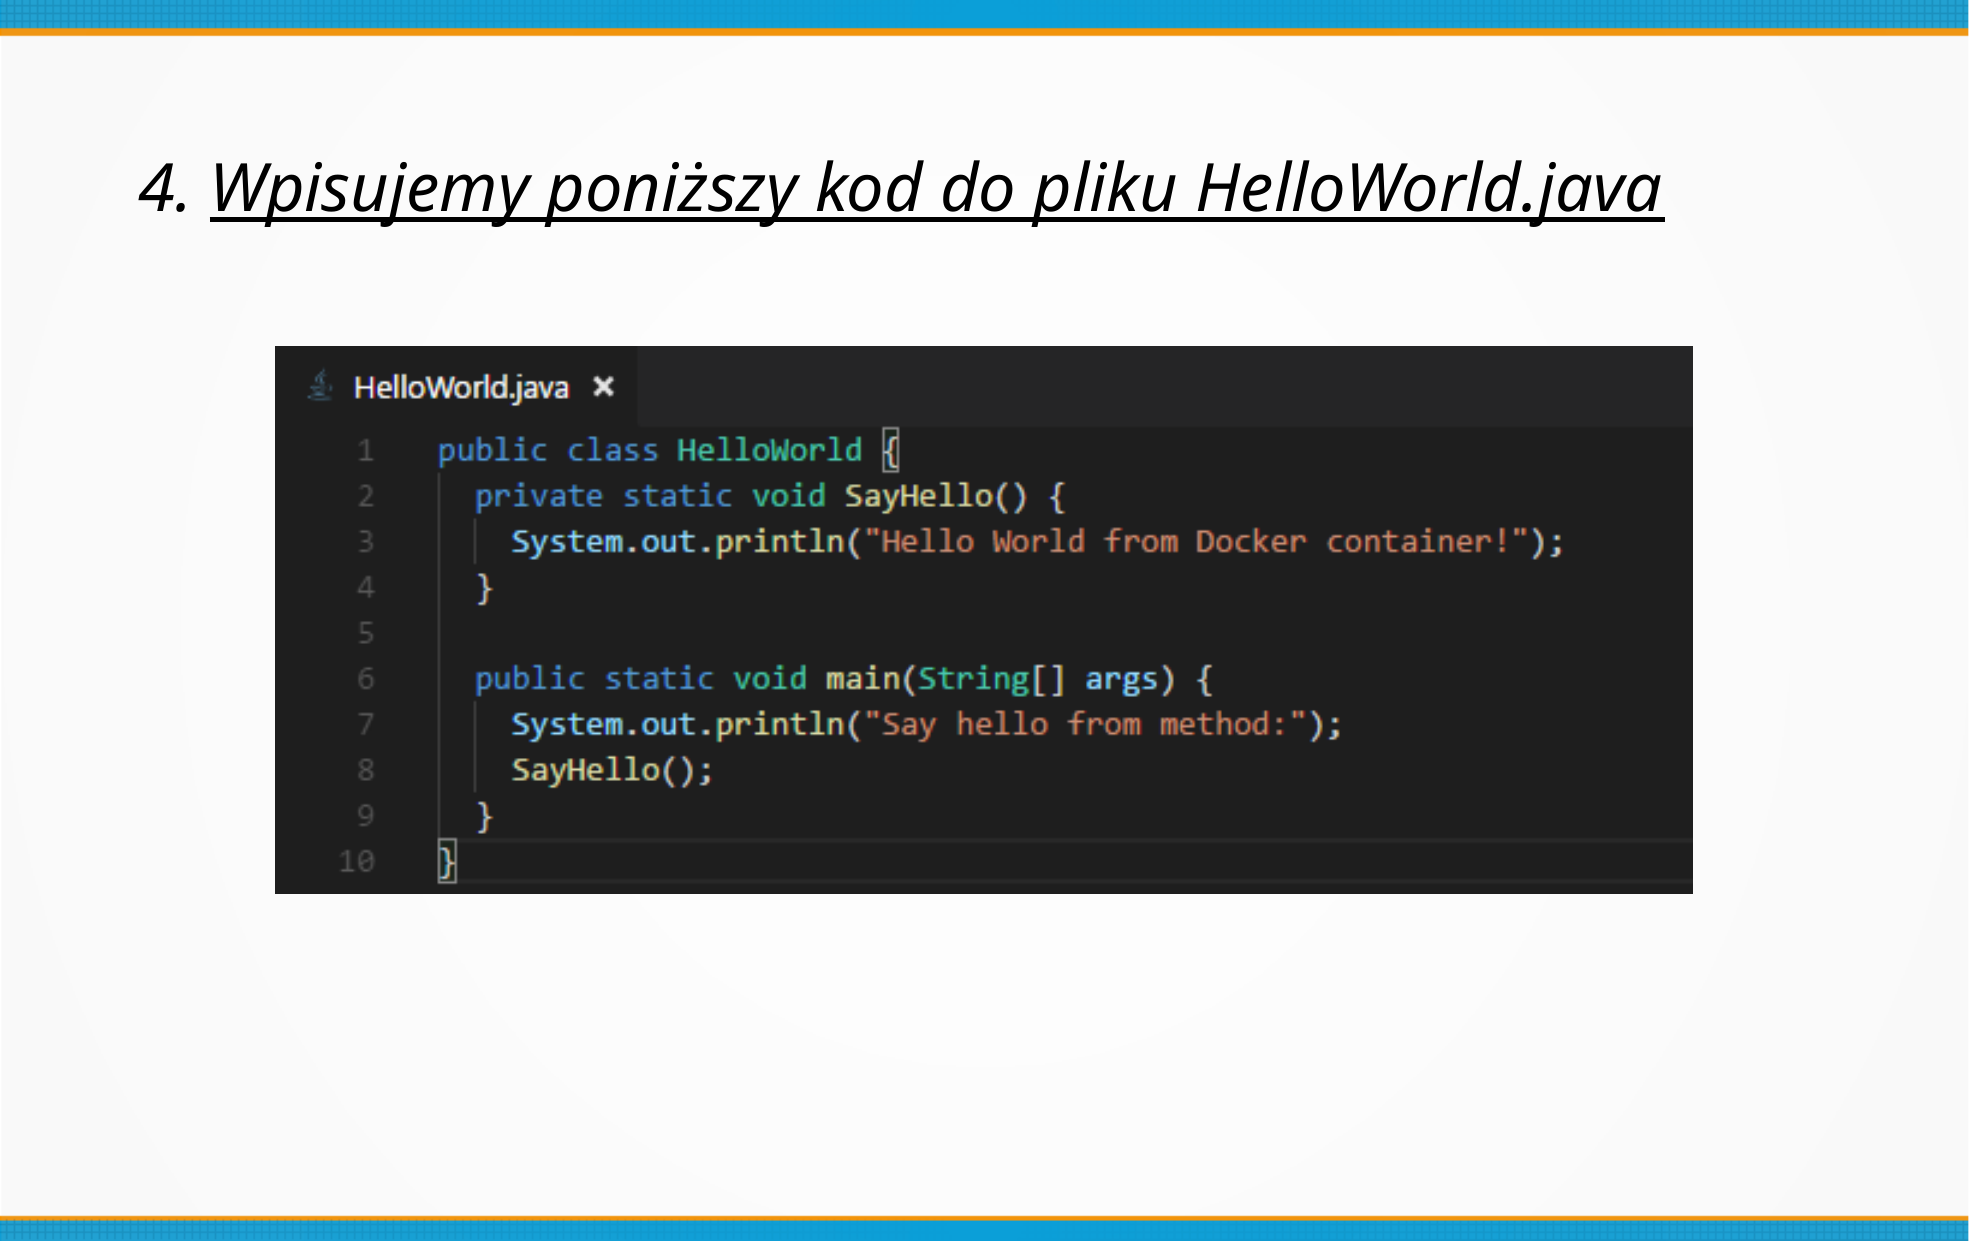

4. Wpisujemy poniższy kod do pliku HelloWorld.java
#